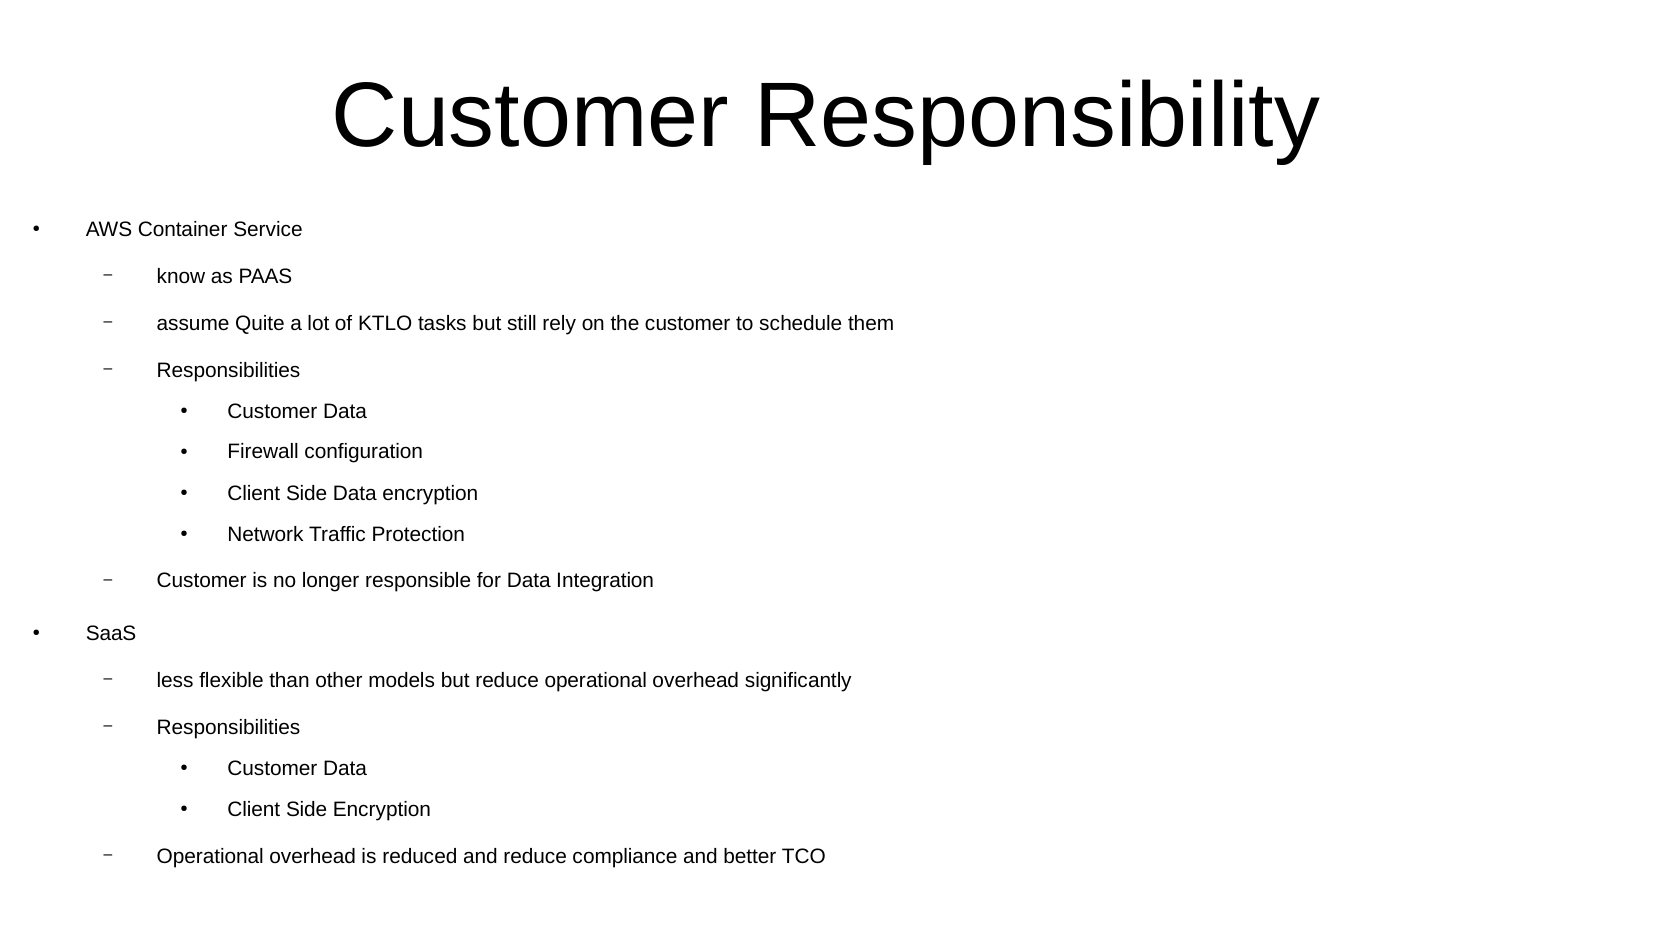

# Customer Responsibility
AWS Container Service
know as PAAS
assume Quite a lot of KTLO tasks but still rely on the customer to schedule them
Responsibilities
Customer Data
Firewall configuration
Client Side Data encryption
Network Traffic Protection
Customer is no longer responsible for Data Integration
SaaS
less flexible than other models but reduce operational overhead significantly
Responsibilities
Customer Data
Client Side Encryption
Operational overhead is reduced and reduce compliance and better TCO